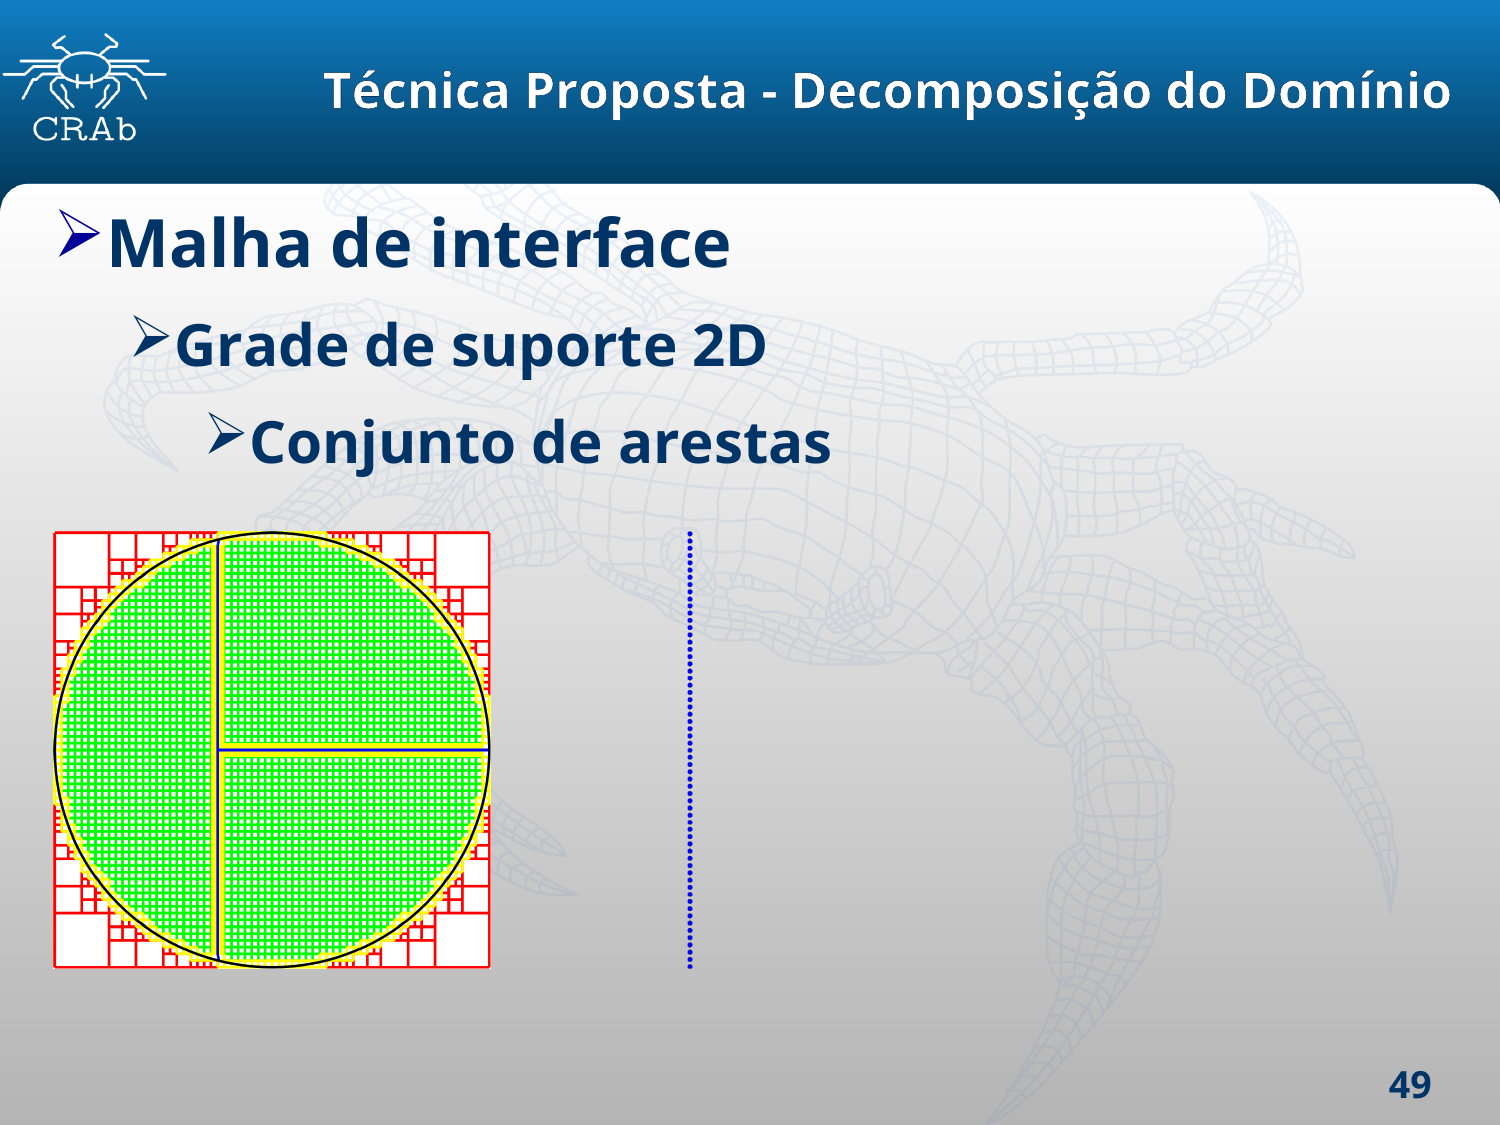

# Técnica Proposta - Decomposição do Domínio
Malha de interface
Grade de suporte 2D
Conjunto de arestas